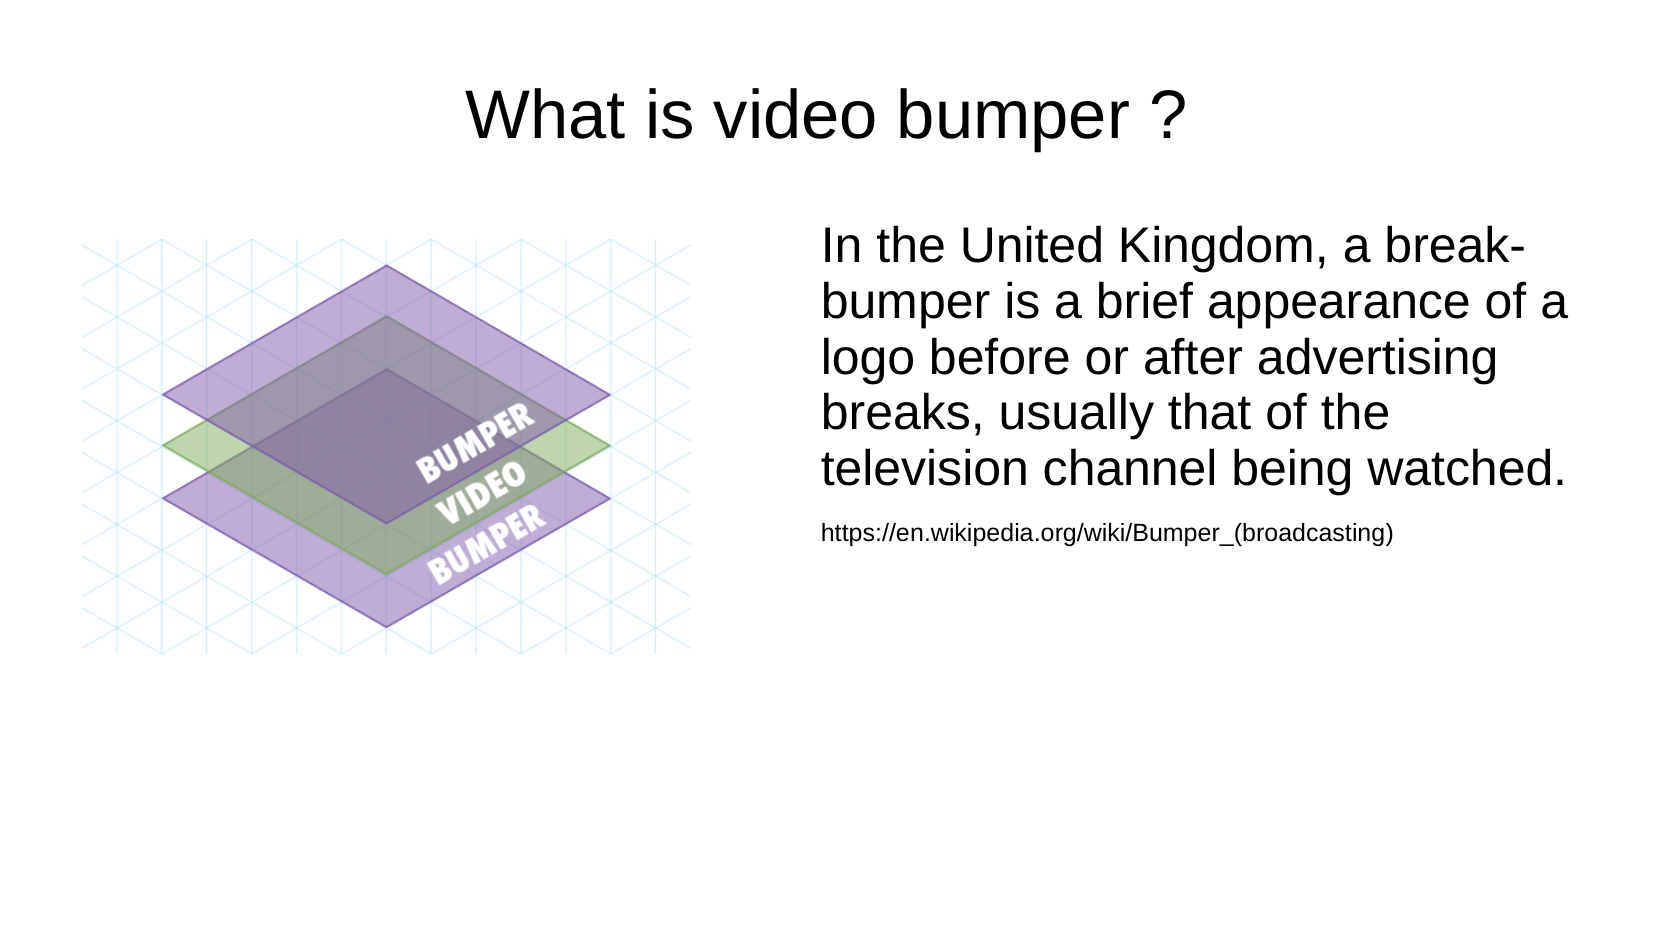

# What is video bumper ?
In the United Kingdom, a break-bumper is a brief appearance of a logo before or after advertising breaks, usually that of the television channel being watched.
https://en.wikipedia.org/wiki/Bumper_(broadcasting)